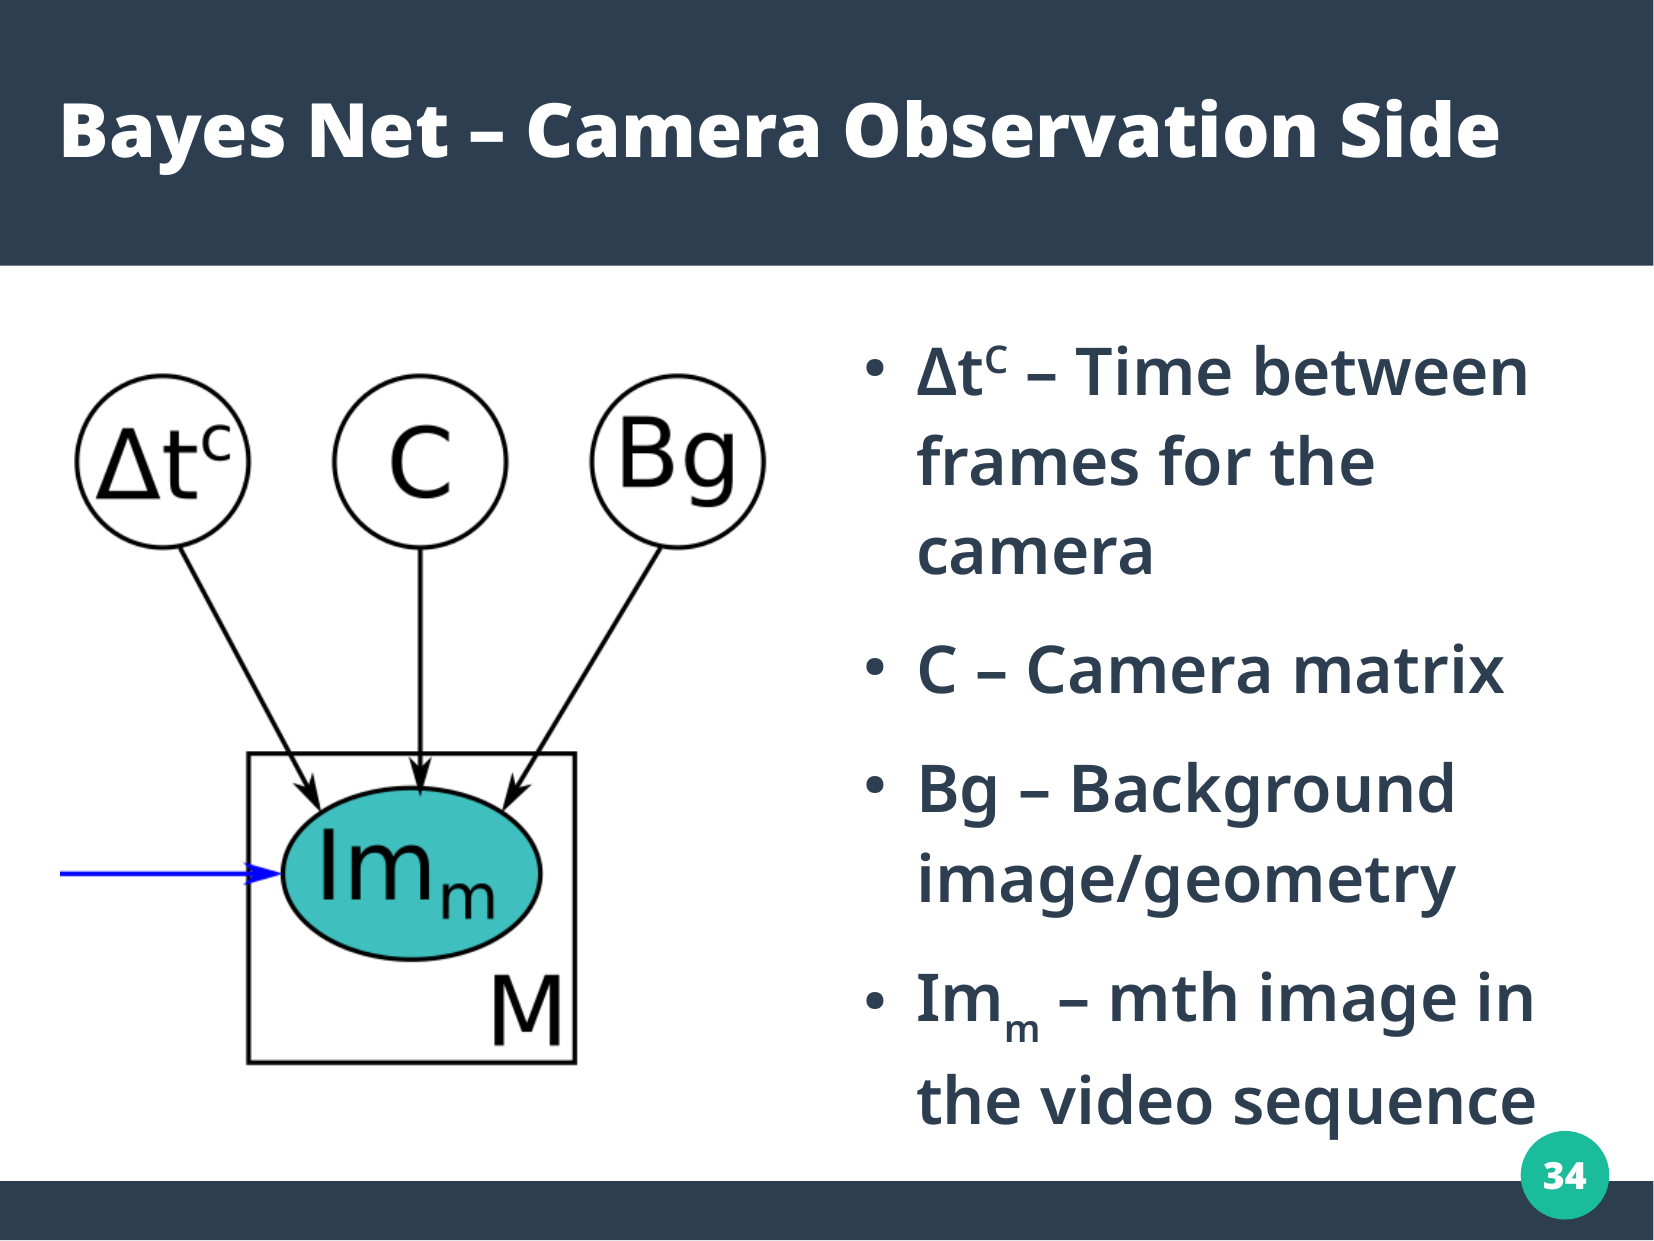

# Bayes Net – Camera Observation Side
ΔtC – Time between frames for the camera
C – Camera matrix
Bg – Background image/geometry
Imm – mth image in the video sequence
34